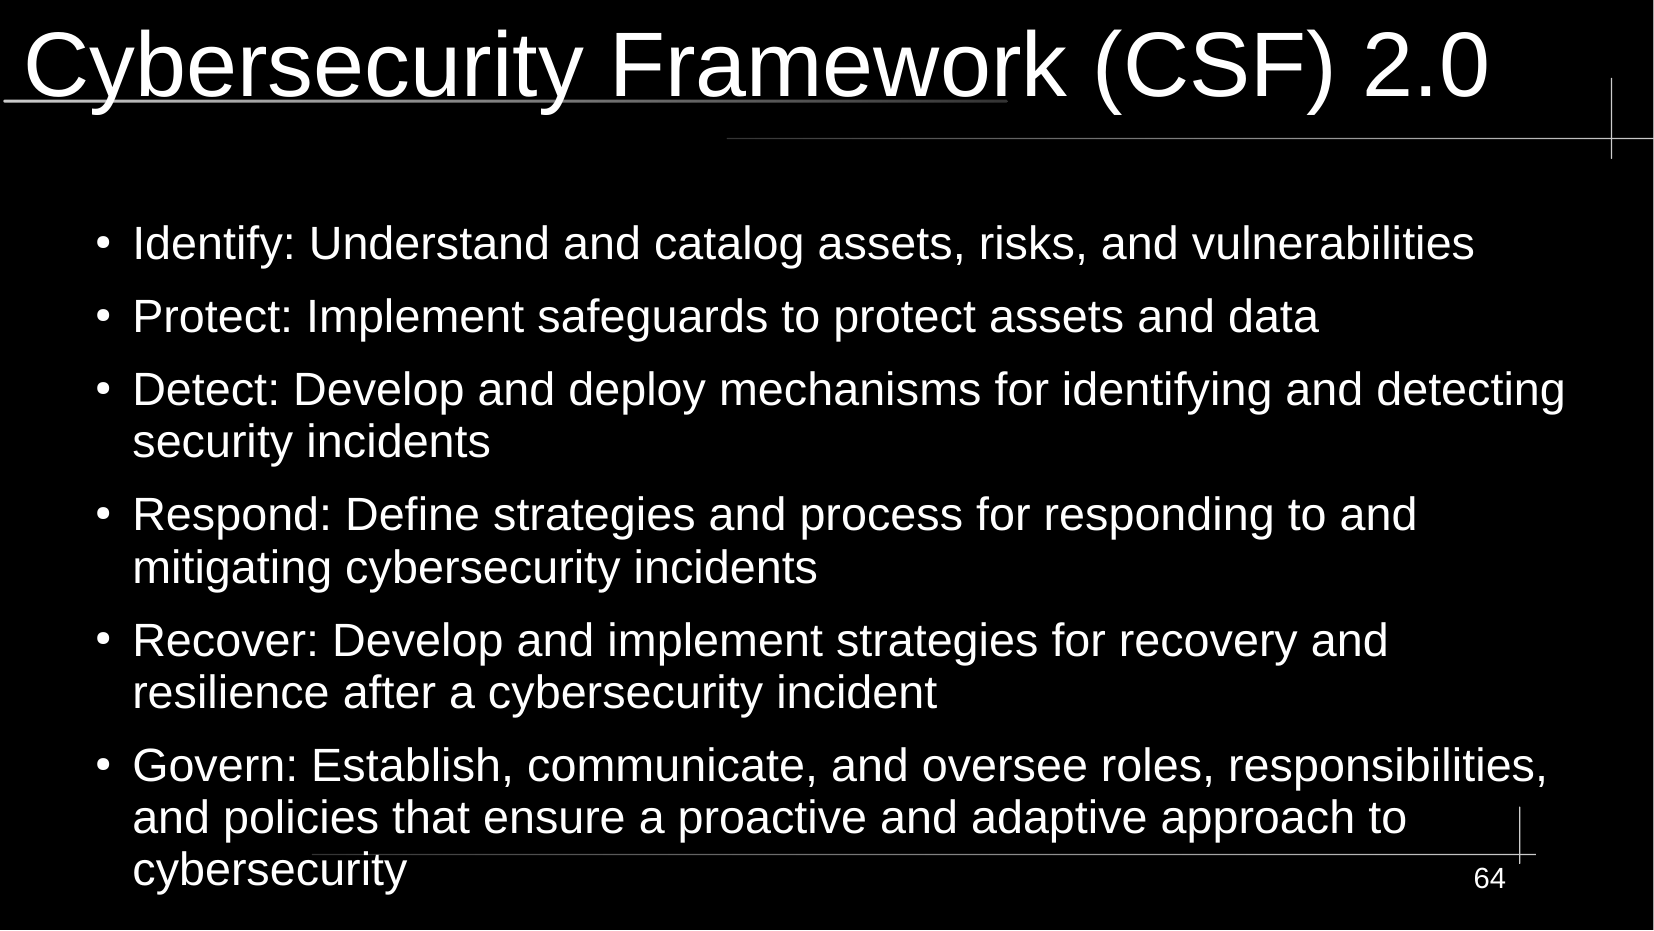

# Cybersecurity Framework (CSF) 2.0
Identify: Understand and catalog assets, risks, and vulnerabilities
Protect: Implement safeguards to protect assets and data
Detect: Develop and deploy mechanisms for identifying and detecting security incidents
Respond: Define strategies and process for responding to and mitigating cybersecurity incidents
Recover: Develop and implement strategies for recovery and resilience after a cybersecurity incident
Govern: Establish, communicate, and oversee roles, responsibilities, and policies that ensure a proactive and adaptive approach to cybersecurity
64